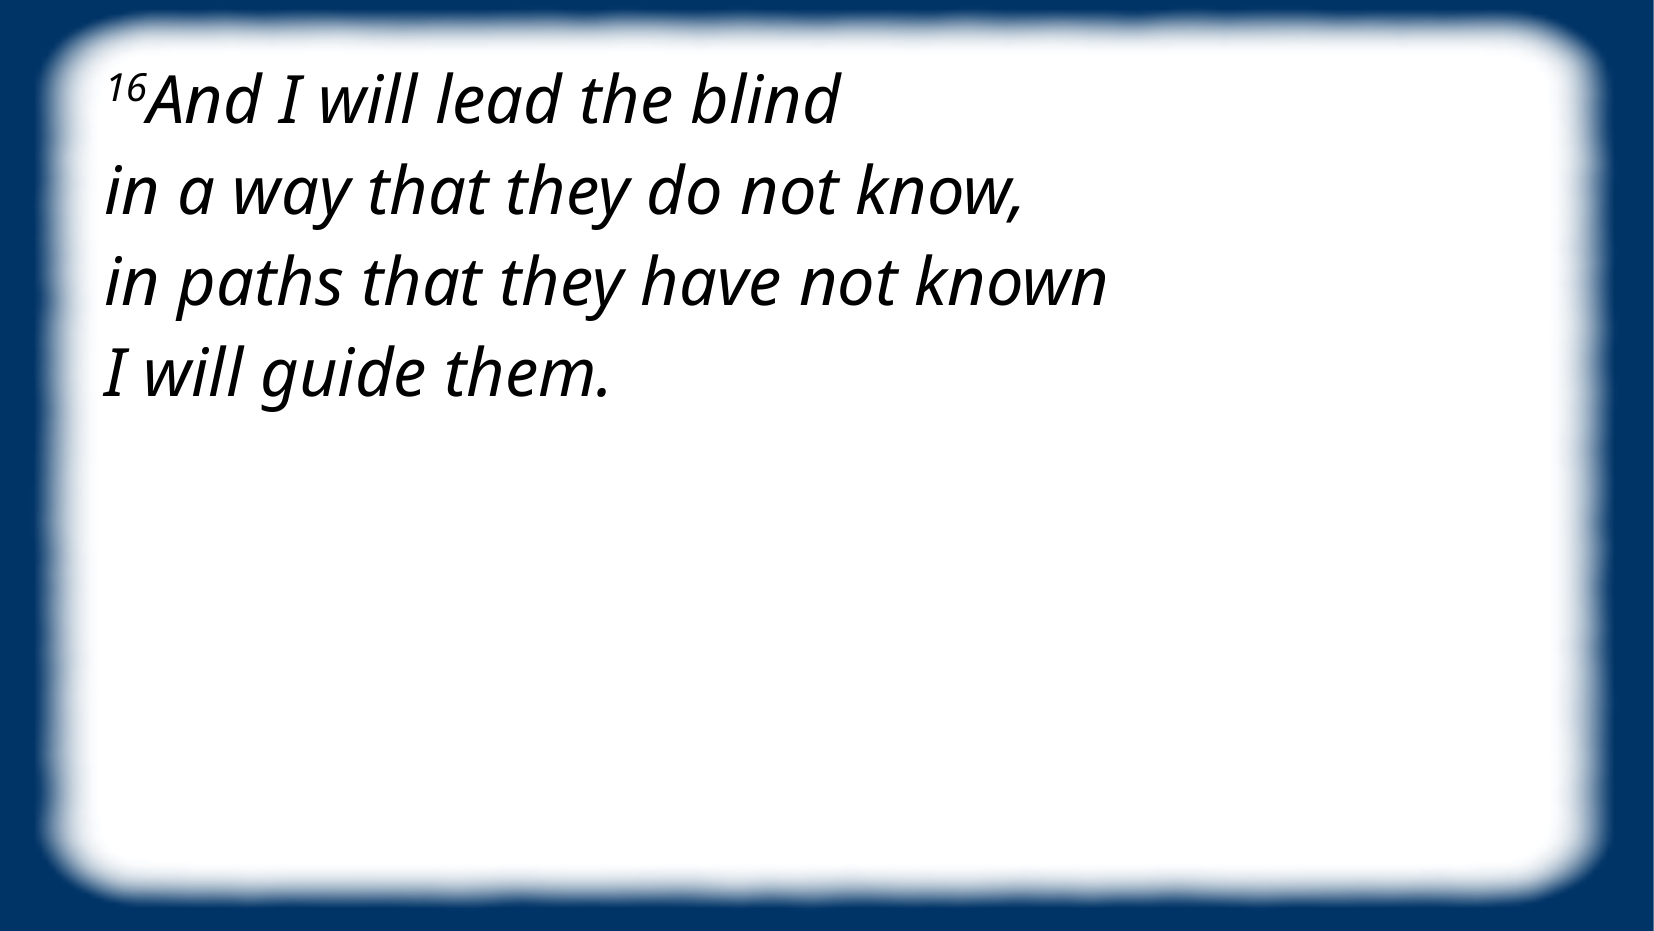

16And I will lead the blind
in a way that they do not know,
in paths that they have not known
I will guide them.